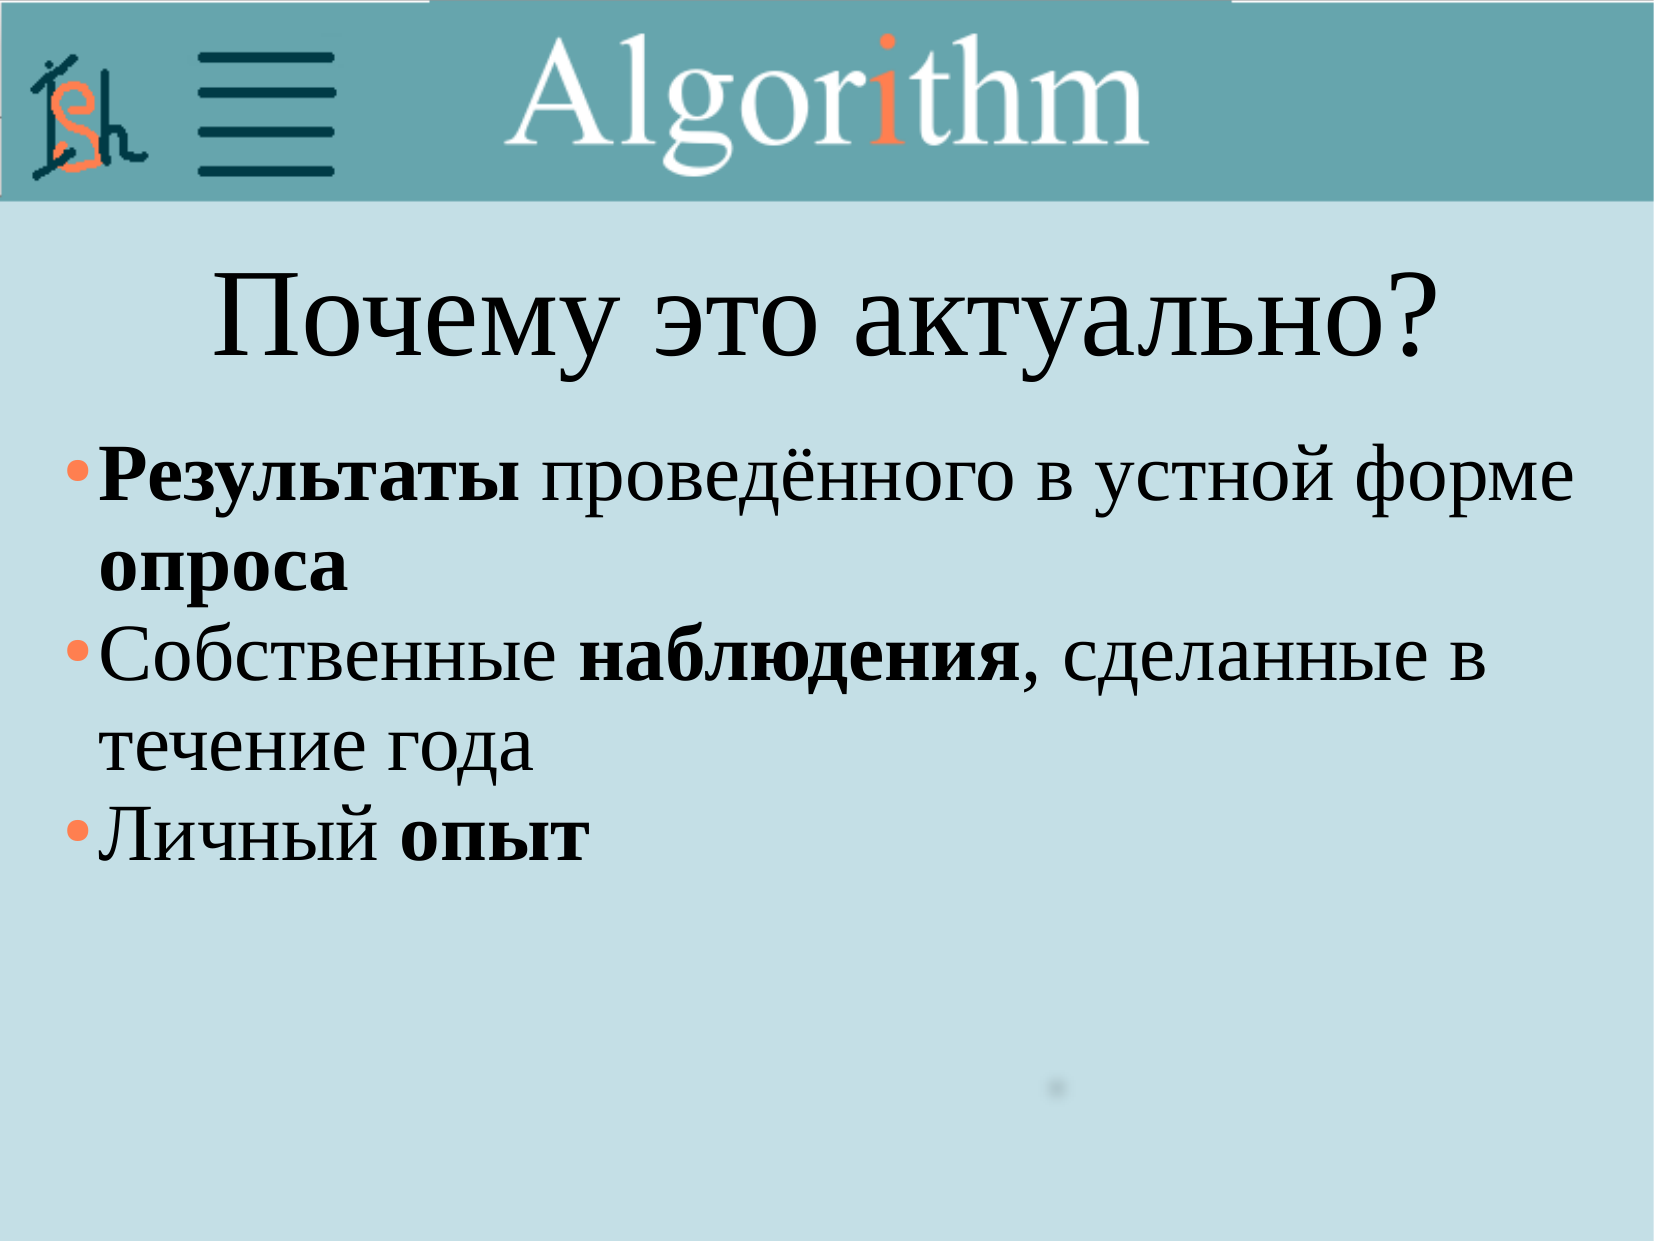

# Почему это актуально?
Результаты проведённого в устной форме опроса
Собственные наблюдения, сделанные в течение года
Личный опыт